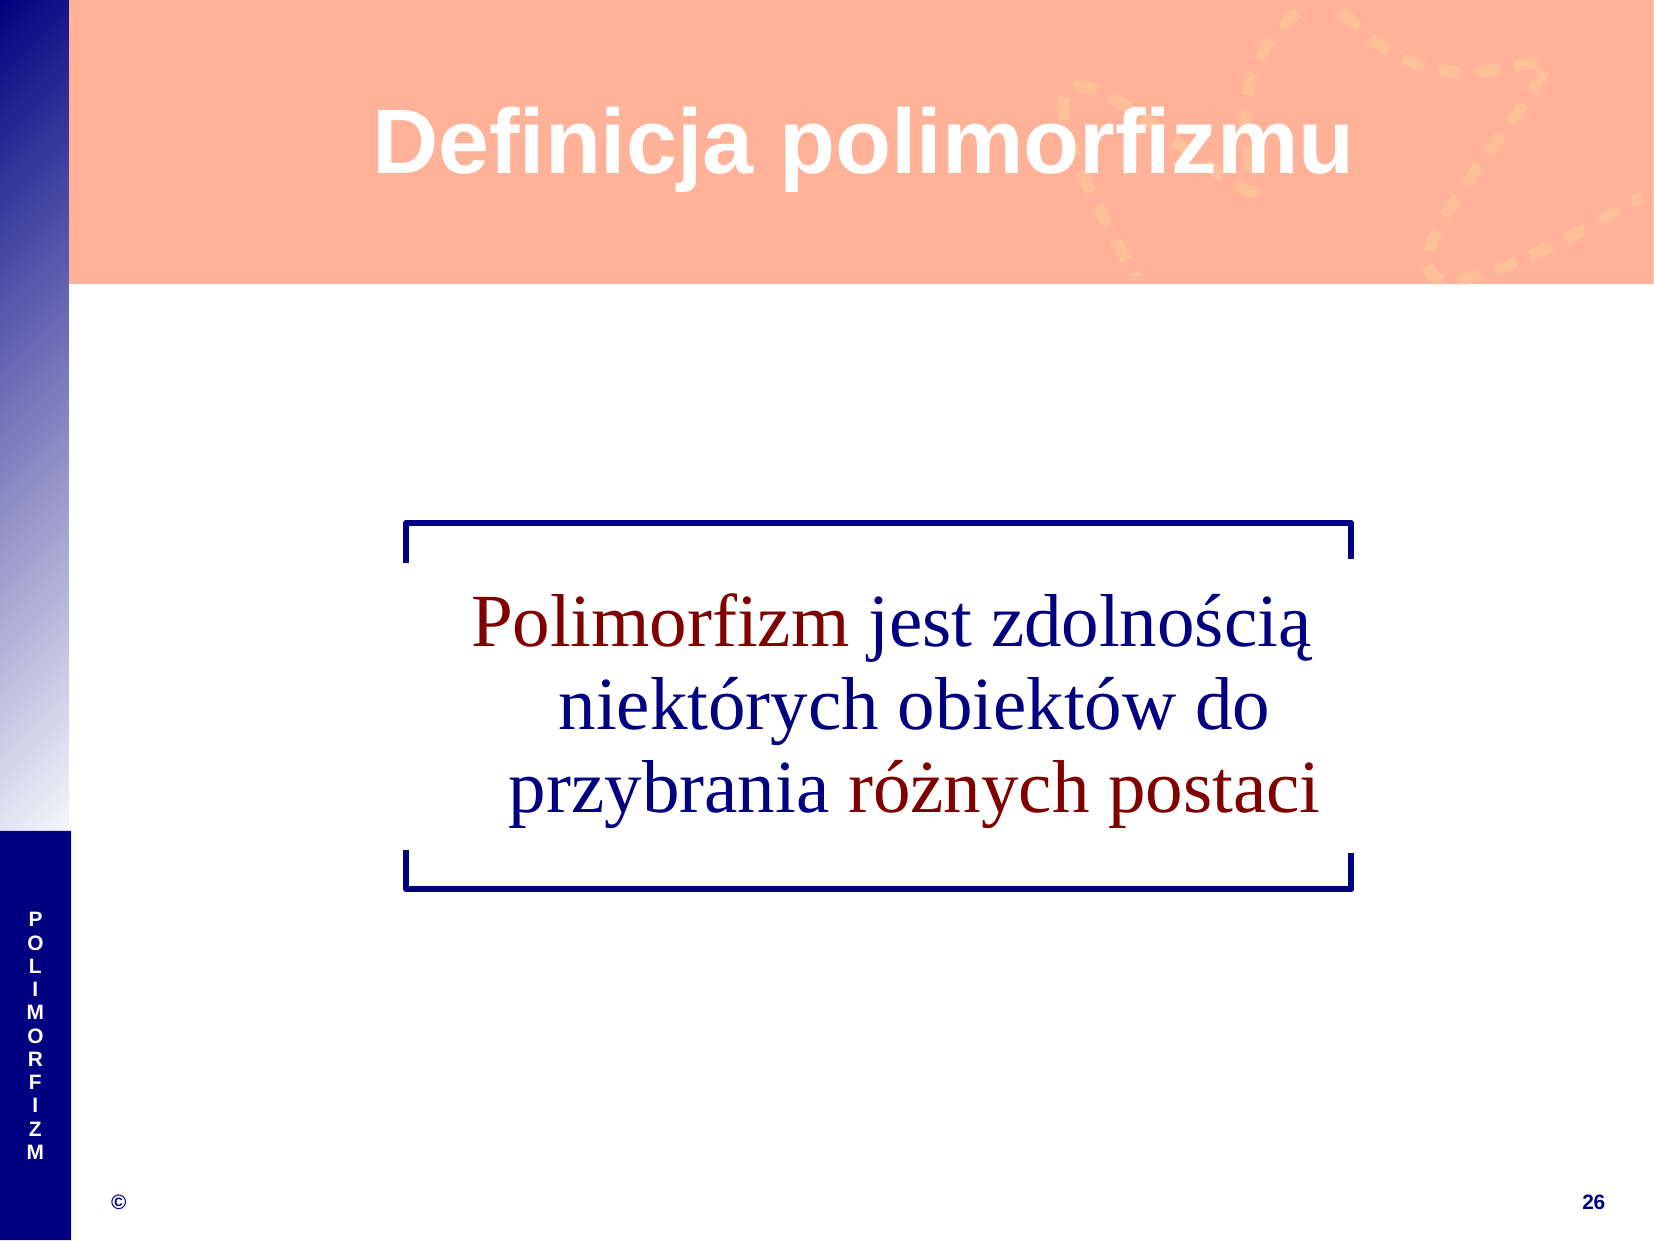

# Definicja polimorfizmu
Polimorfizm jest zdolnością niektórych obiektów do przybrania różnych postaci
P
O
L
I
M
O
R
F
I
Z
M